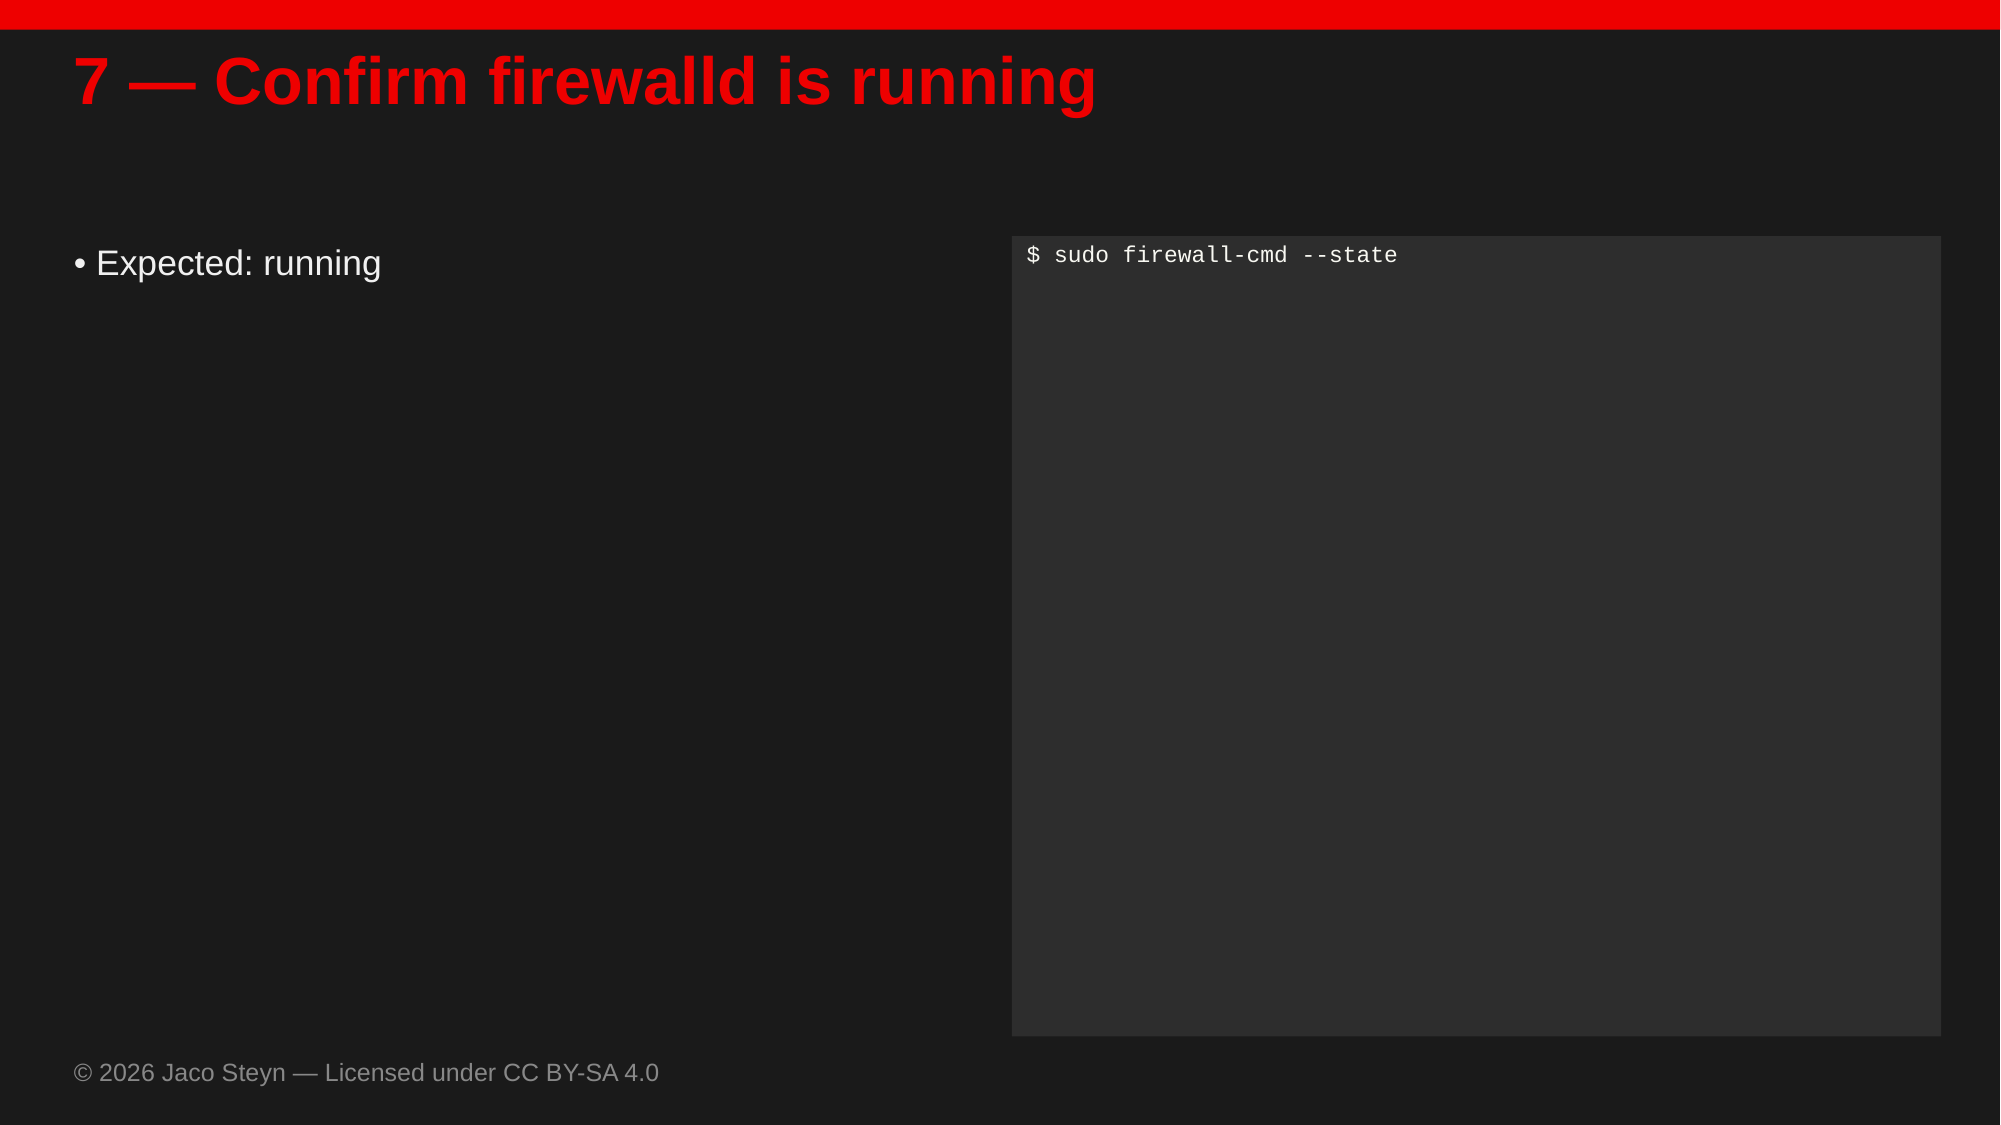

7 — Confirm firewalld is running
• Expected: running
$ sudo firewall-cmd --state
© 2026 Jaco Steyn — Licensed under CC BY-SA 4.0